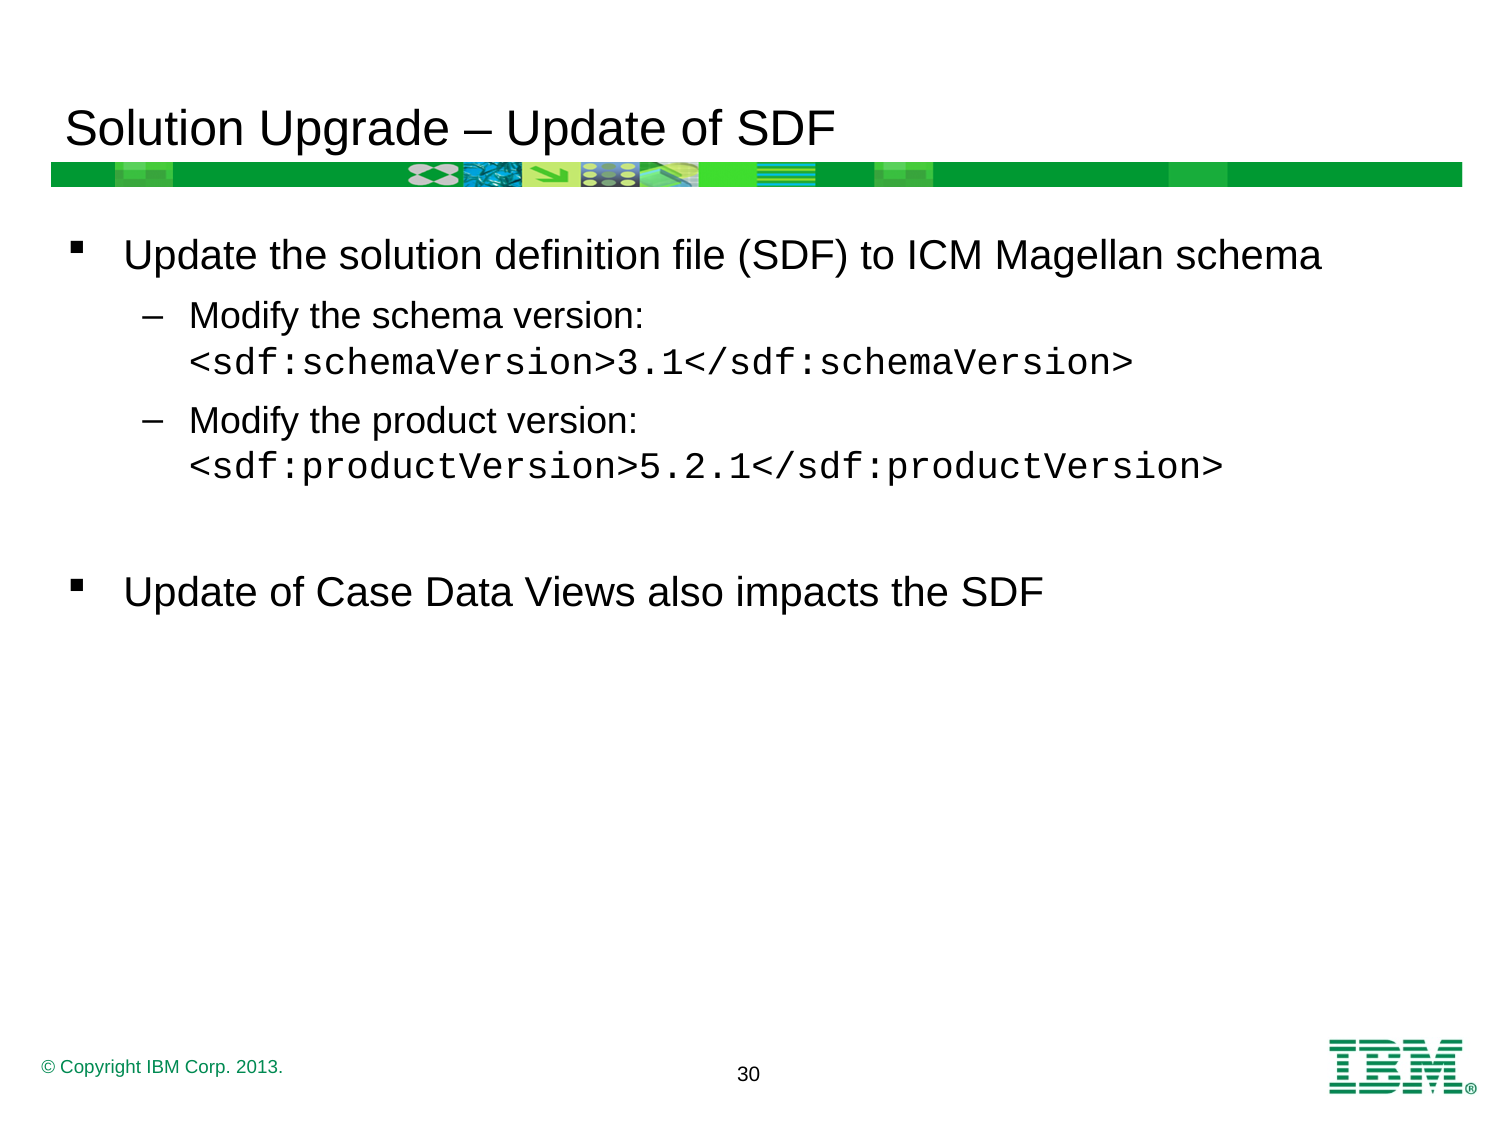

# Solution Upgrade – Update of SDF
Update the solution definition file (SDF) to ICM Magellan schema
Modify the schema version: <sdf:schemaVersion>3.1</sdf:schemaVersion>
Modify the product version: <sdf:productVersion>5.2.1</sdf:productVersion>
Update of Case Data Views also impacts the SDF
30